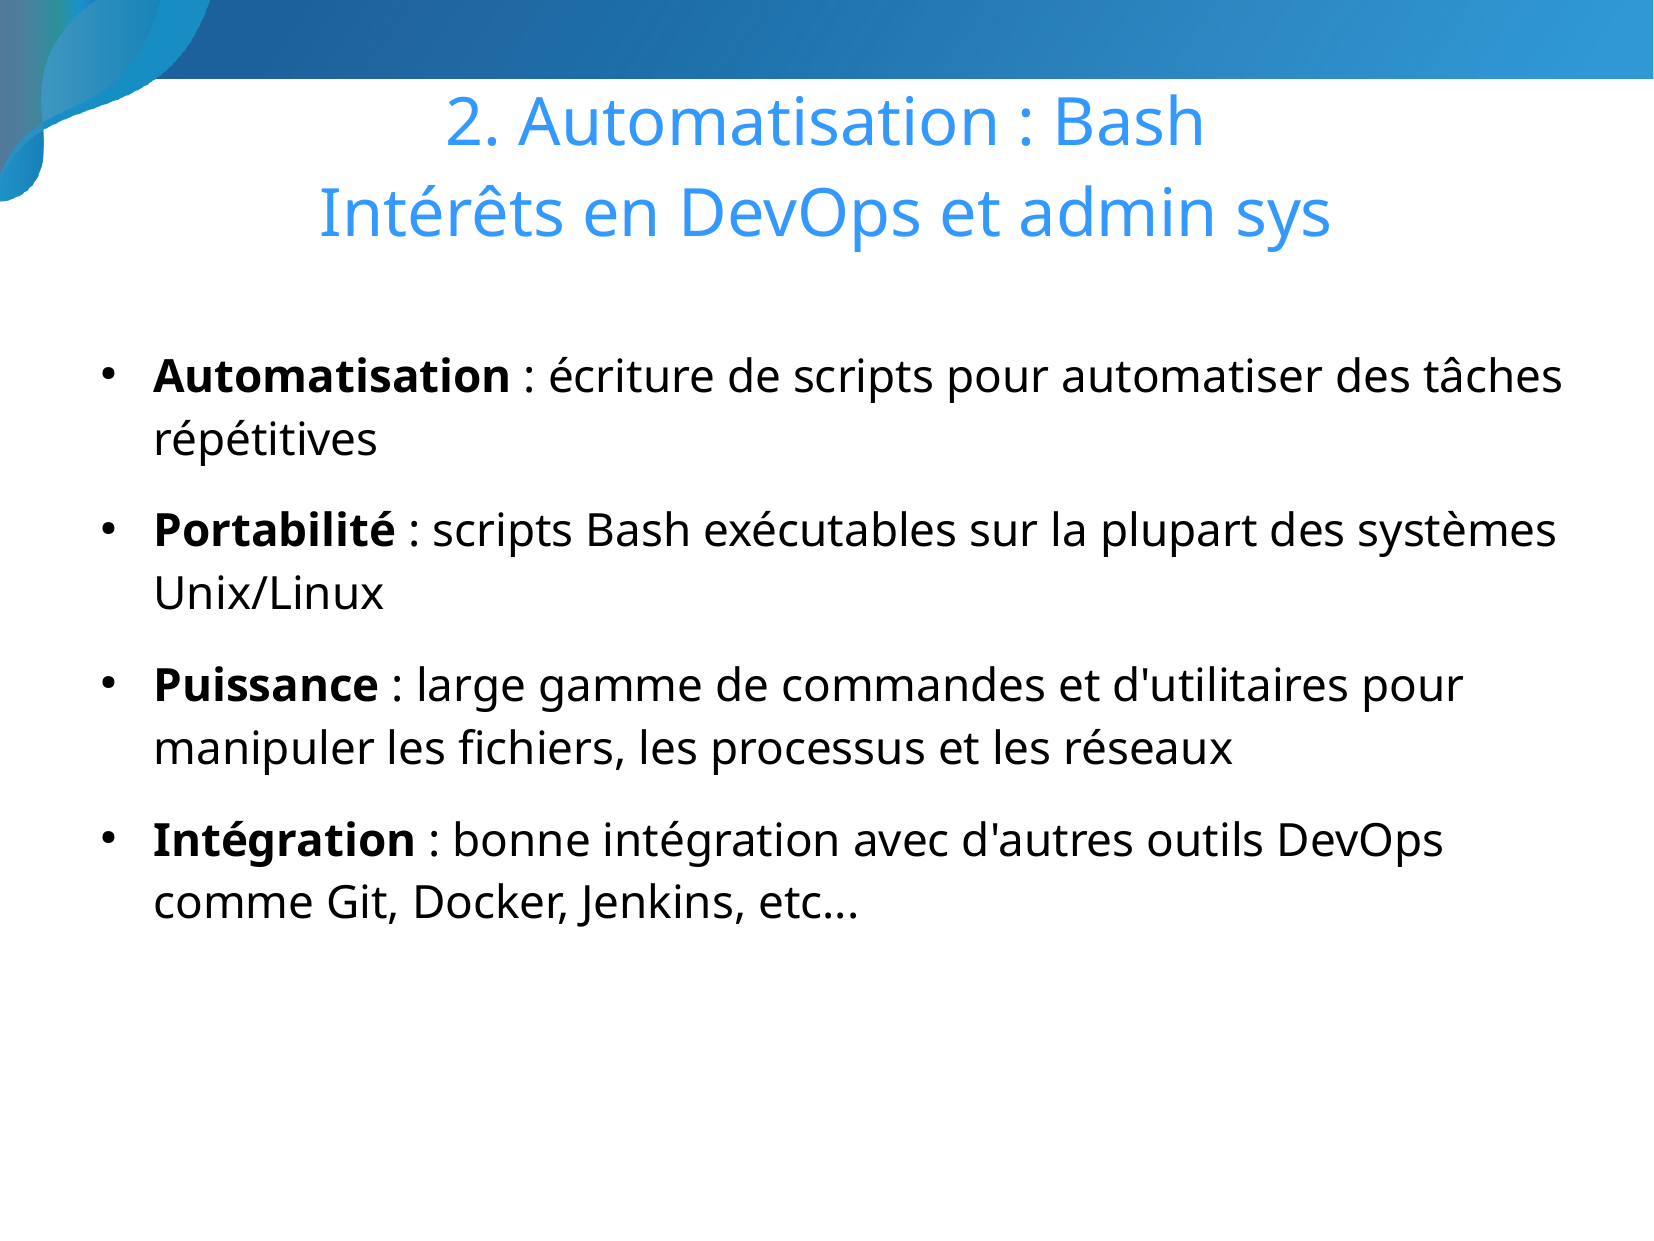

# 2. Automatisation : Bash Intérêts en DevOps et admin sys
Automatisation : écriture de scripts pour automatiser des tâches répétitives
Portabilité : scripts Bash exécutables sur la plupart des systèmes Unix/Linux
Puissance : large gamme de commandes et d'utilitaires pour manipuler les fichiers, les processus et les réseaux
Intégration : bonne intégration avec d'autres outils DevOps comme Git, Docker, Jenkins, etc...